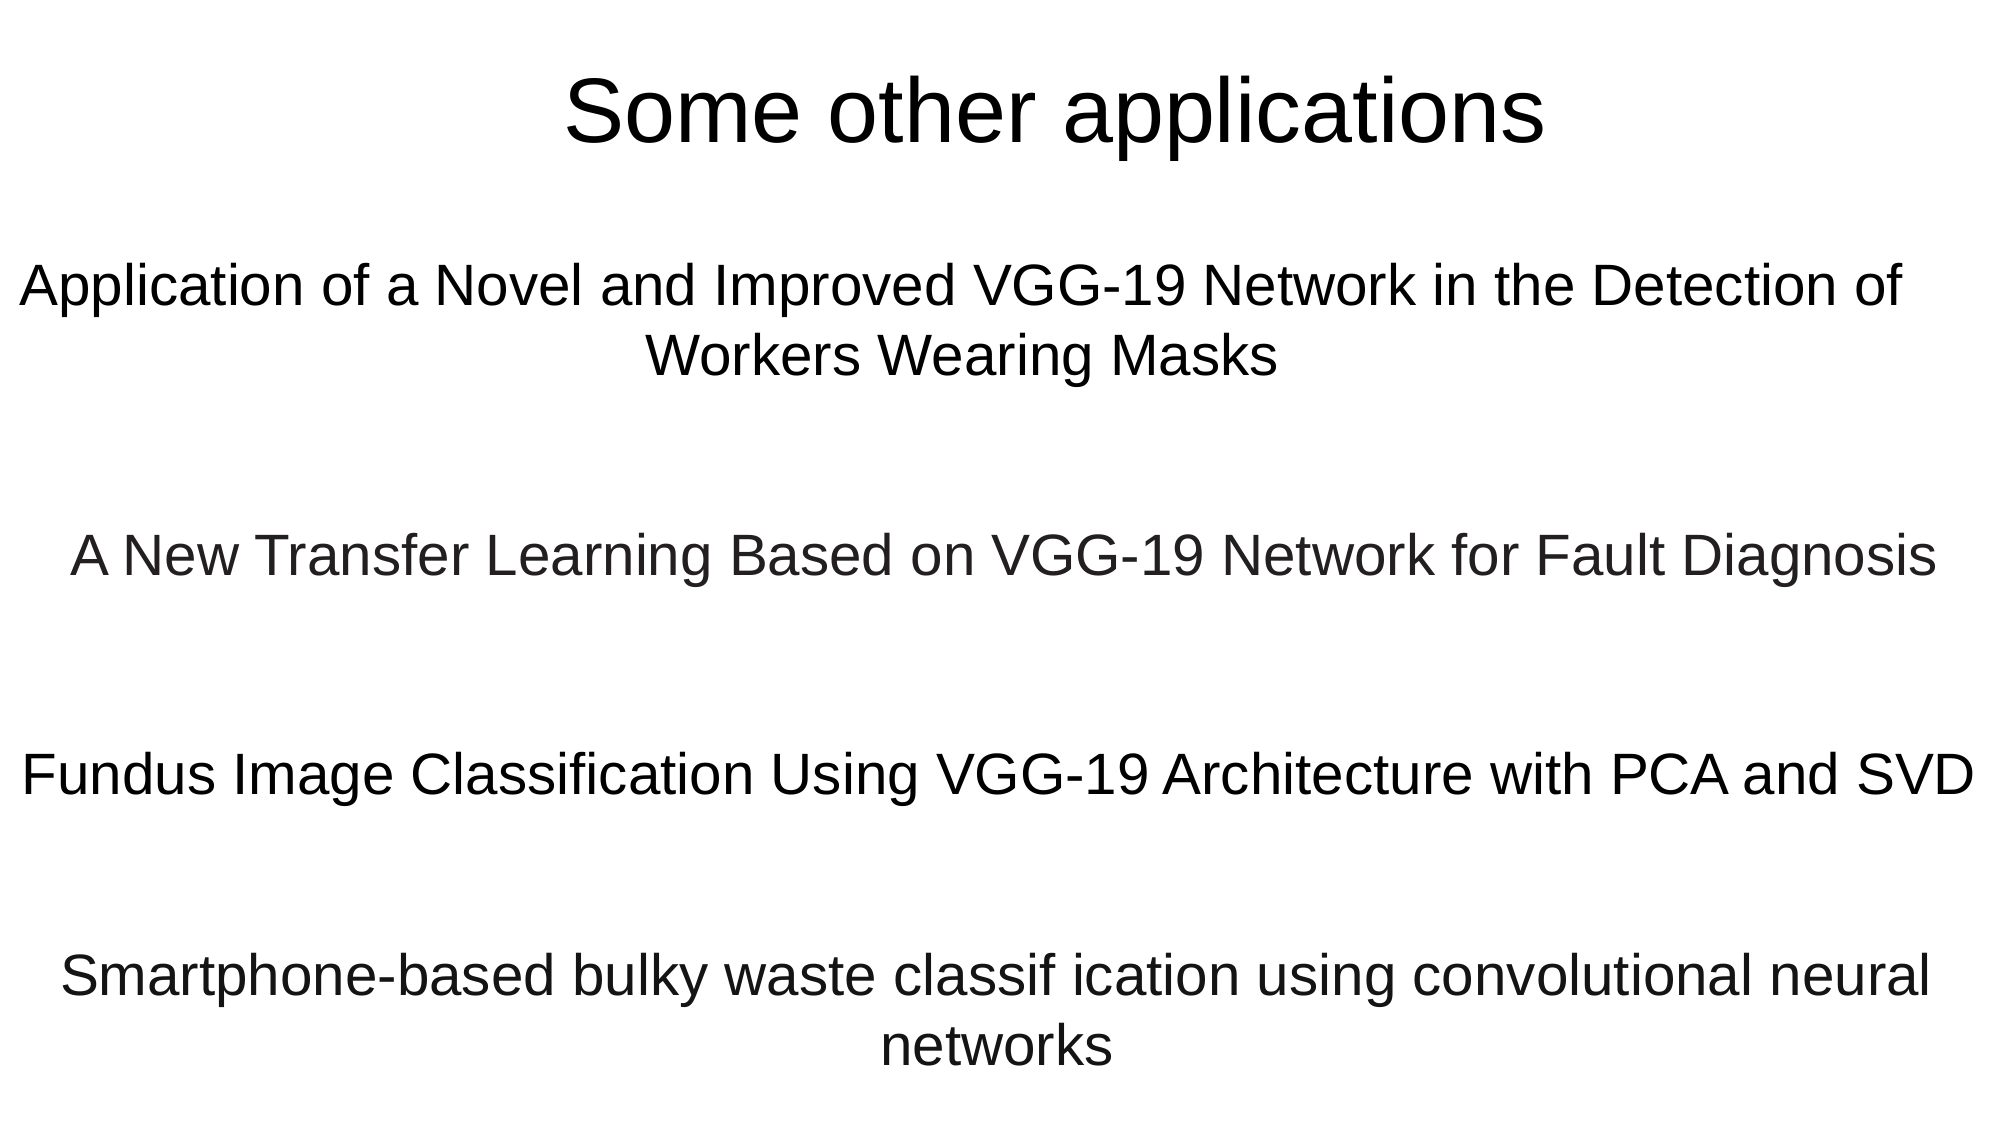

Some other applications
Application of a Novel and Improved VGG-19 Network in the Detection of Workers Wearing Masks
A New Transfer Learning Based on VGG-19 Network for Fault Diagnosis
Fundus Image Classiﬁcation Using VGG-19 Architecture with PCA and SVD
Smartphone-based bulky waste classif ication using convolutional neural networks